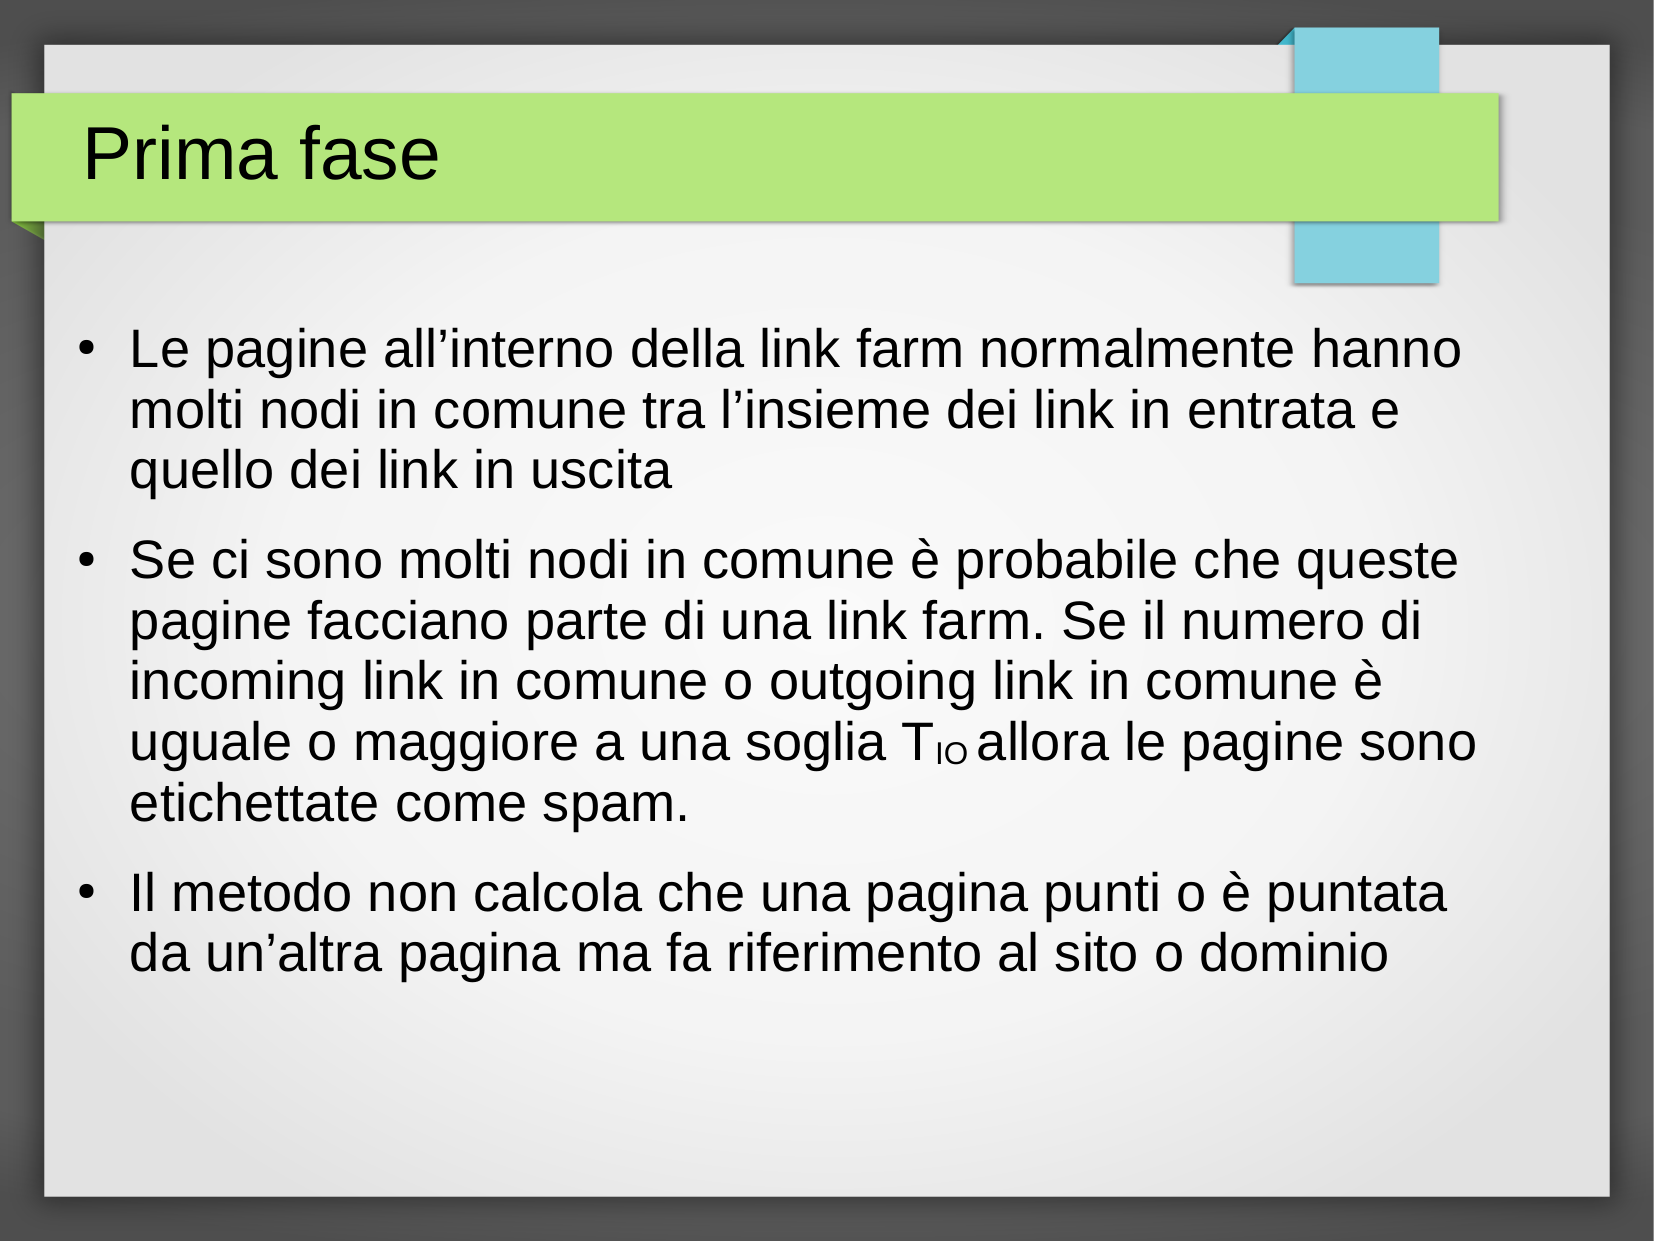

# Prima fase
Le pagine all’interno della link farm normalmente hanno molti nodi in comune tra l’insieme dei link in entrata e quello dei link in uscita
Se ci sono molti nodi in comune è probabile che queste pagine facciano parte di una link farm. Se il numero di incoming link in comune o outgoing link in comune è uguale o maggiore a una soglia TIO allora le pagine sono etichettate come spam.
Il metodo non calcola che una pagina punti o è puntata da un’altra pagina ma fa riferimento al sito o dominio